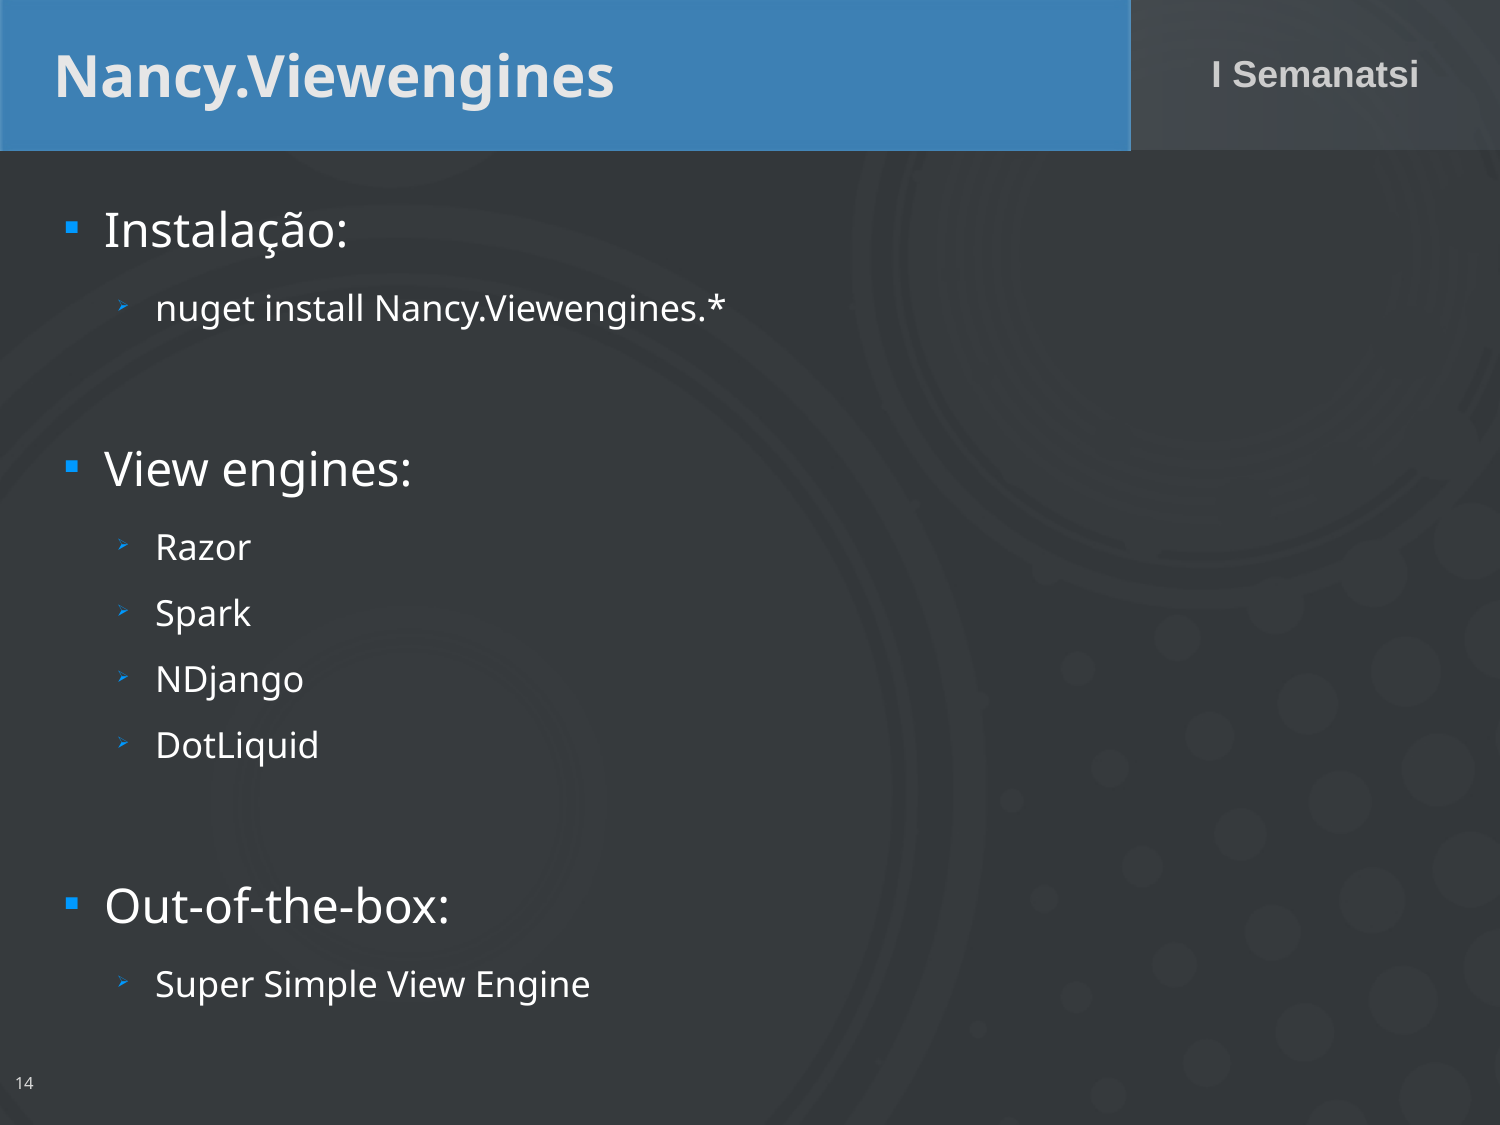

# Nancy.Viewengines
Instalação:
nuget install Nancy.Viewengines.*
View engines:
Razor
Spark
NDjango
DotLiquid
Out-of-the-box:
Super Simple View Engine
14